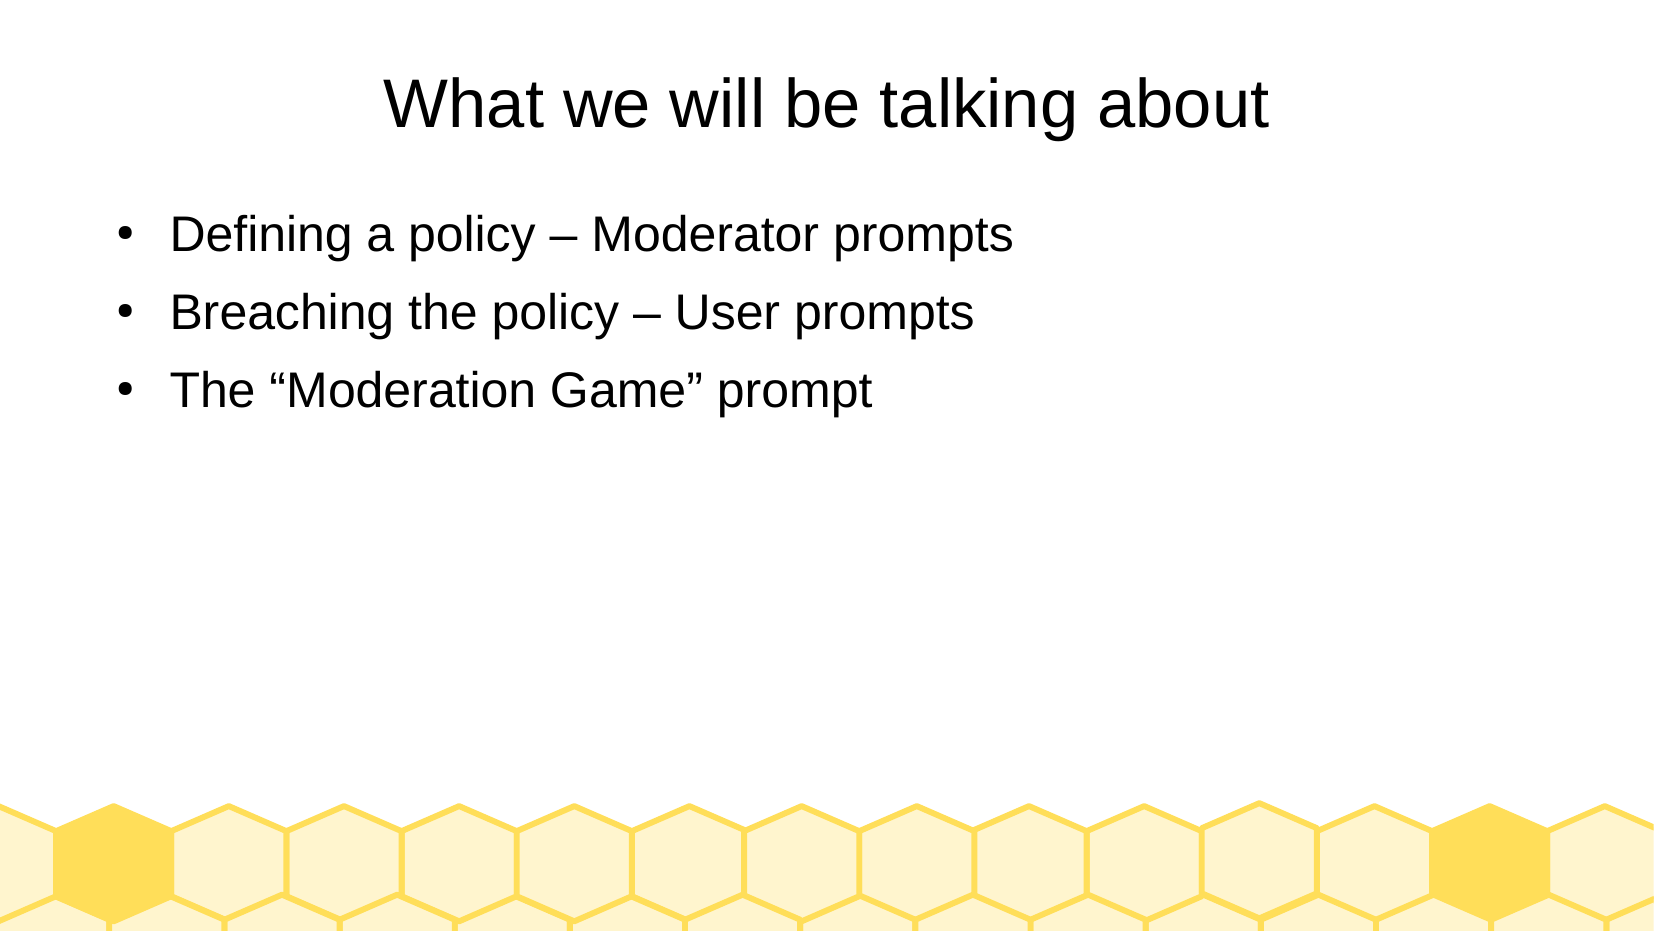

# What we will be talking about
Defining a policy – Moderator prompts
Breaching the policy – User prompts
The “Moderation Game” prompt